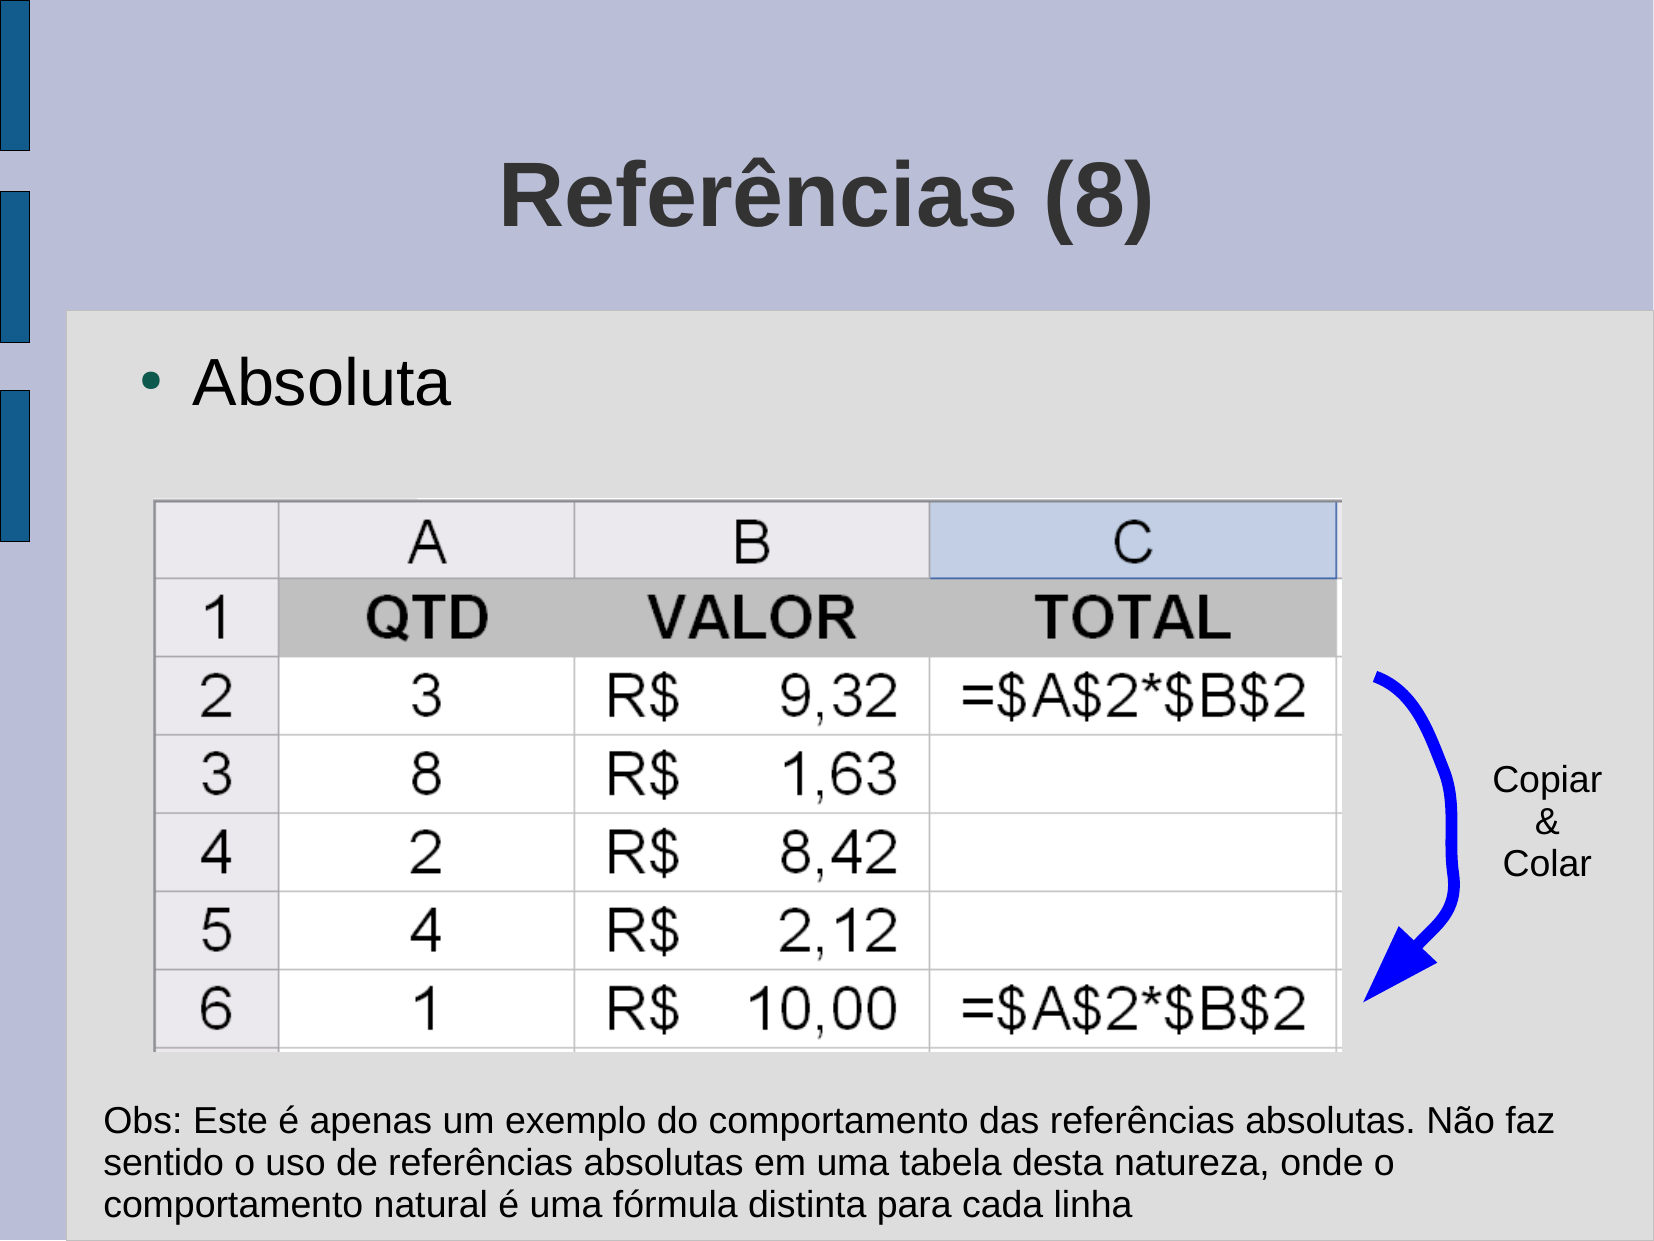

# Referências (8)
Absoluta
Copiar
&
Colar
Obs: Este é apenas um exemplo do comportamento das referências absolutas. Não faz sentido o uso de referências absolutas em uma tabela desta natureza, onde o comportamento natural é uma fórmula distinta para cada linha